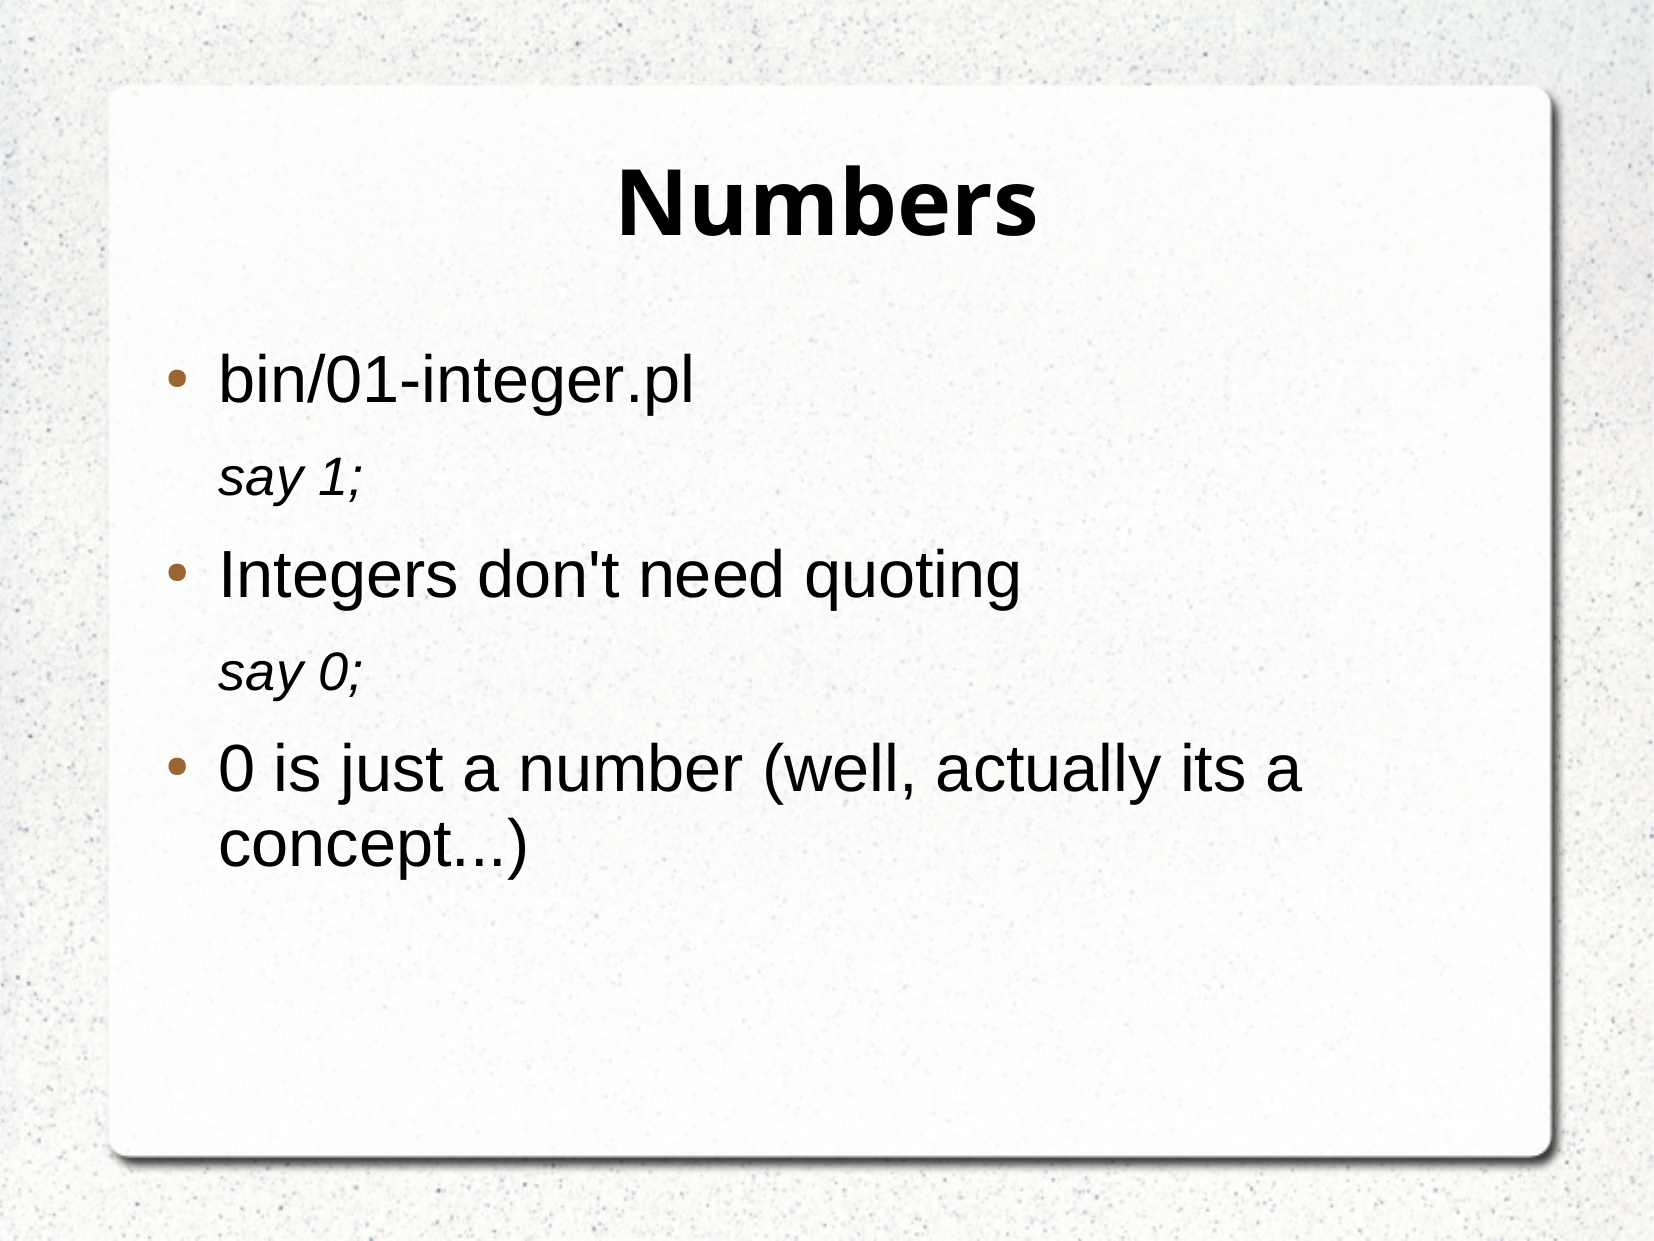

# Numbers
bin/01-integer.pl
say 1;
Integers don't need quoting
say 0;
0 is just a number (well, actually its a concept...)